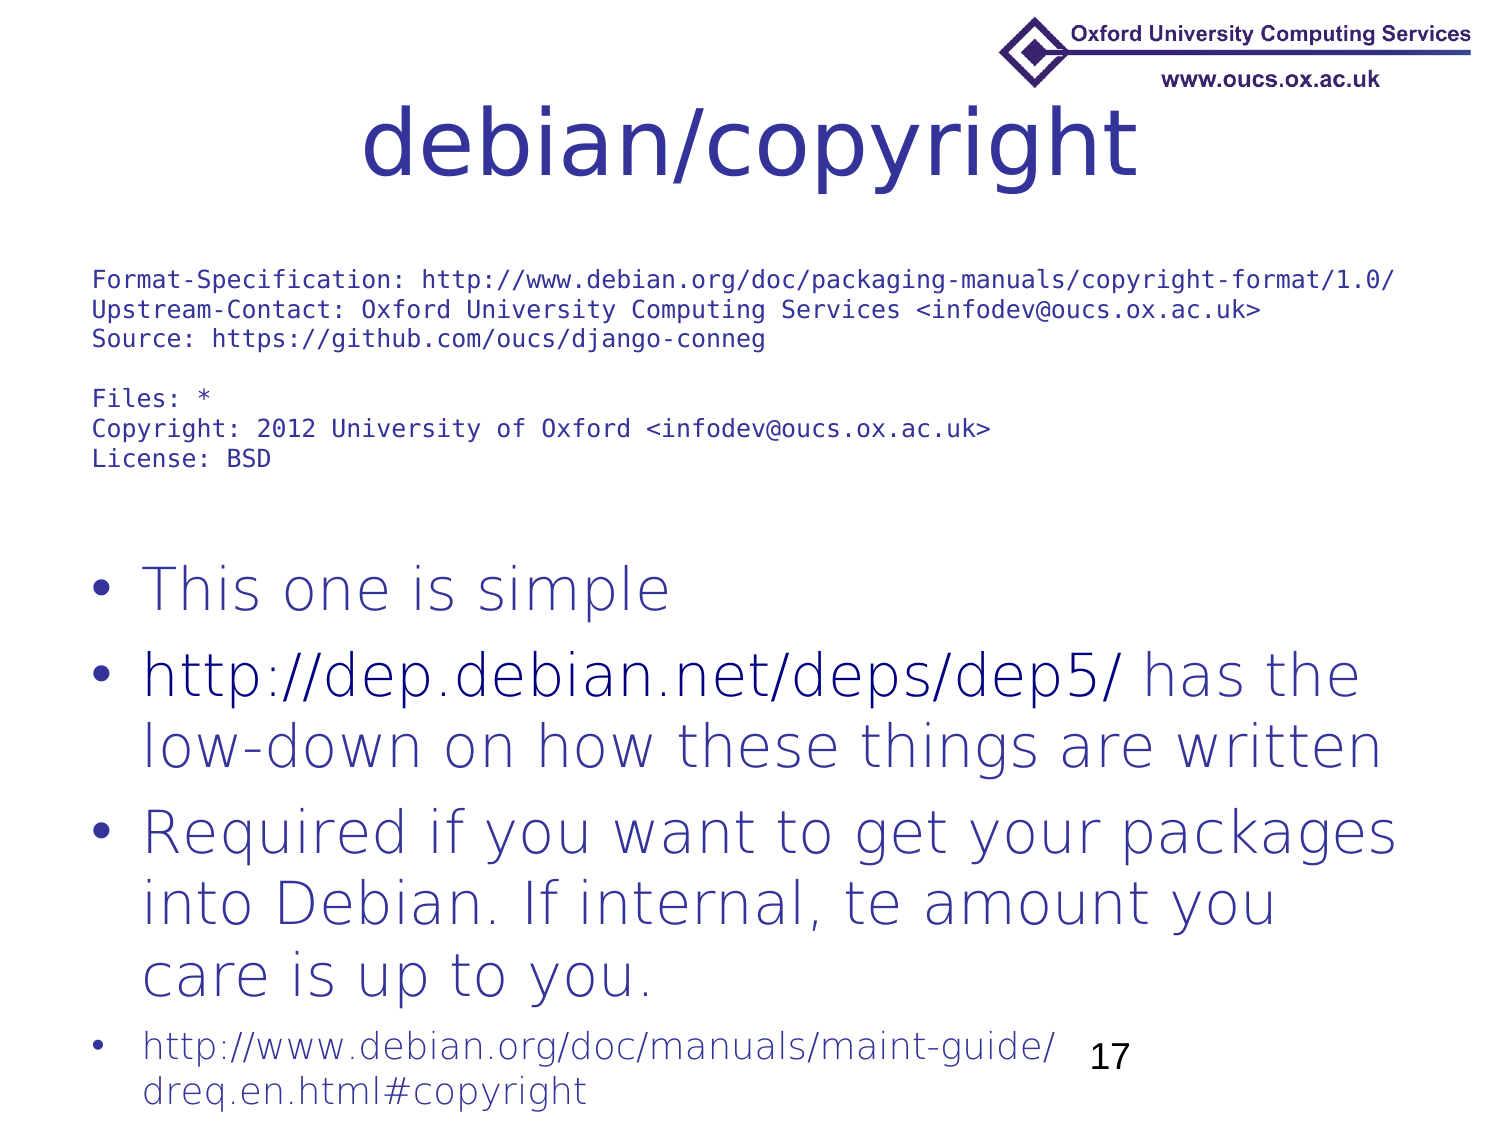

# debian/copyright
Format-Specification: http://www.debian.org/doc/packaging-manuals/copyright-format/1.0/
Upstream-Contact: Oxford University Computing Services <infodev@oucs.ox.ac.uk>
Source: https://github.com/oucs/django-conneg
Files: *
Copyright: 2012 University of Oxford <infodev@oucs.ox.ac.uk>
License: BSD
This one is simple
http://dep.debian.net/deps/dep5/ has the low-down on how these things are written
Required if you want to get your packages into Debian. If internal, te amount you care is up to you.
http://www.debian.org/doc/manuals/maint-guide/dreq.en.html#copyright
17